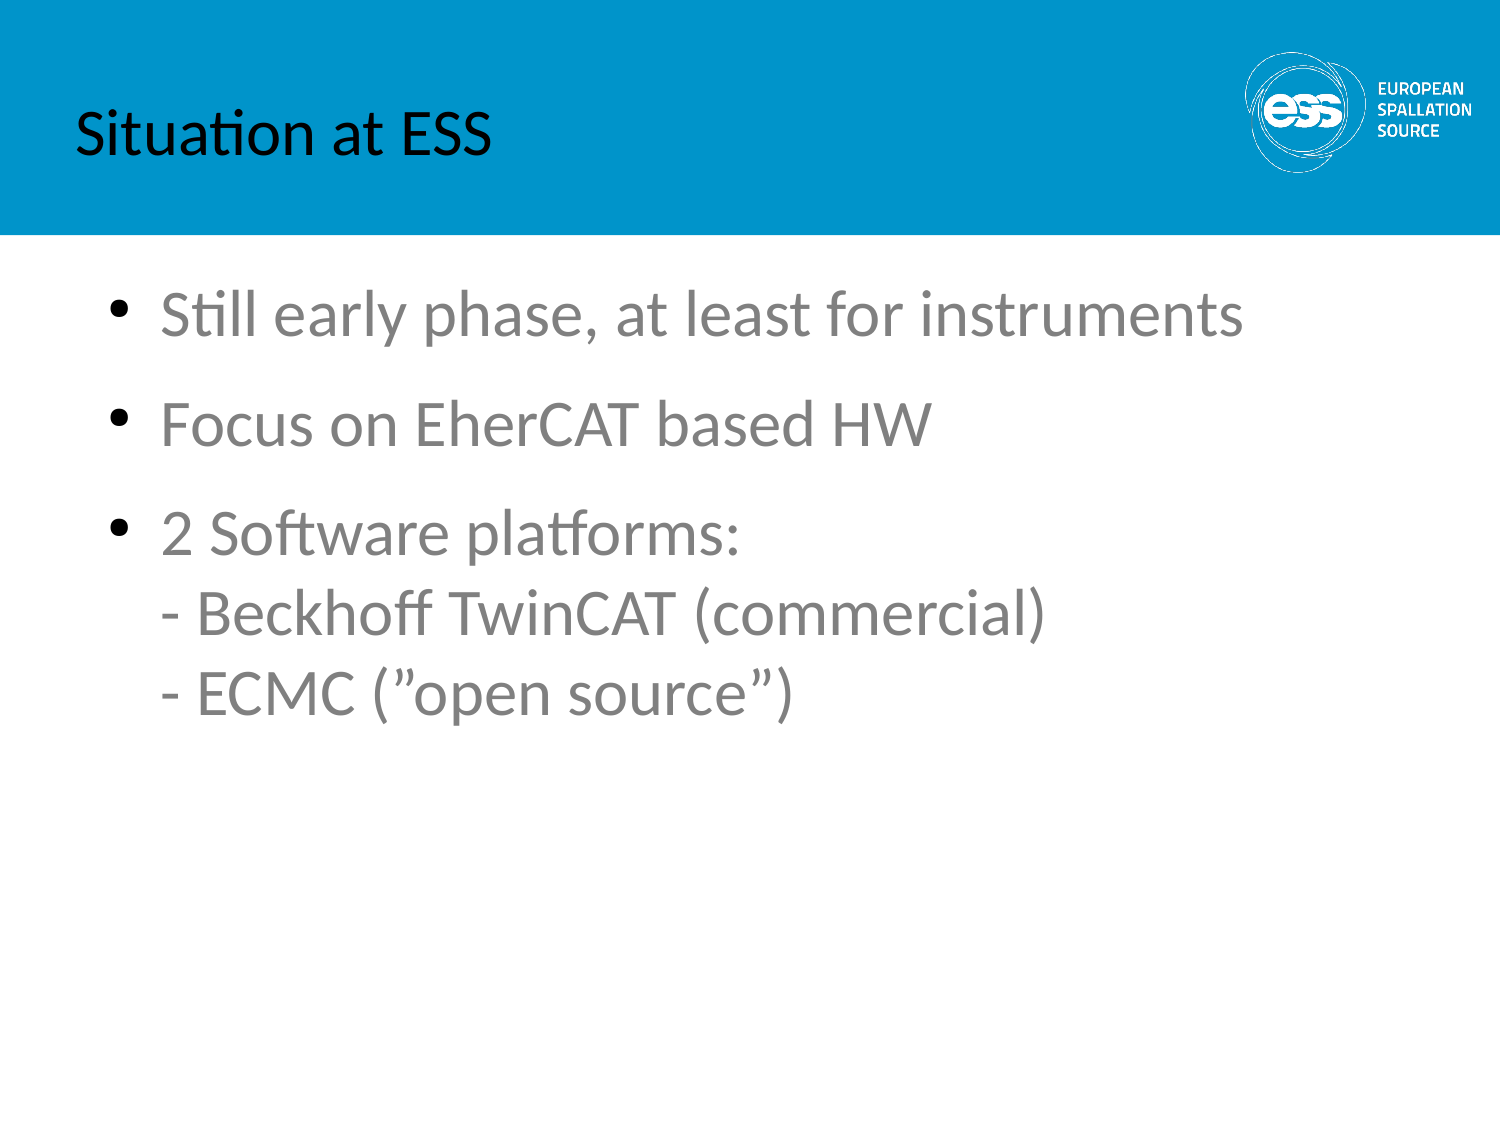

# Situation at ESS
Still early phase, at least for instruments
Focus on EherCAT based HW
2 Software platforms:
- Beckhoff TwinCAT (commercial)
- ECMC (”open source”)